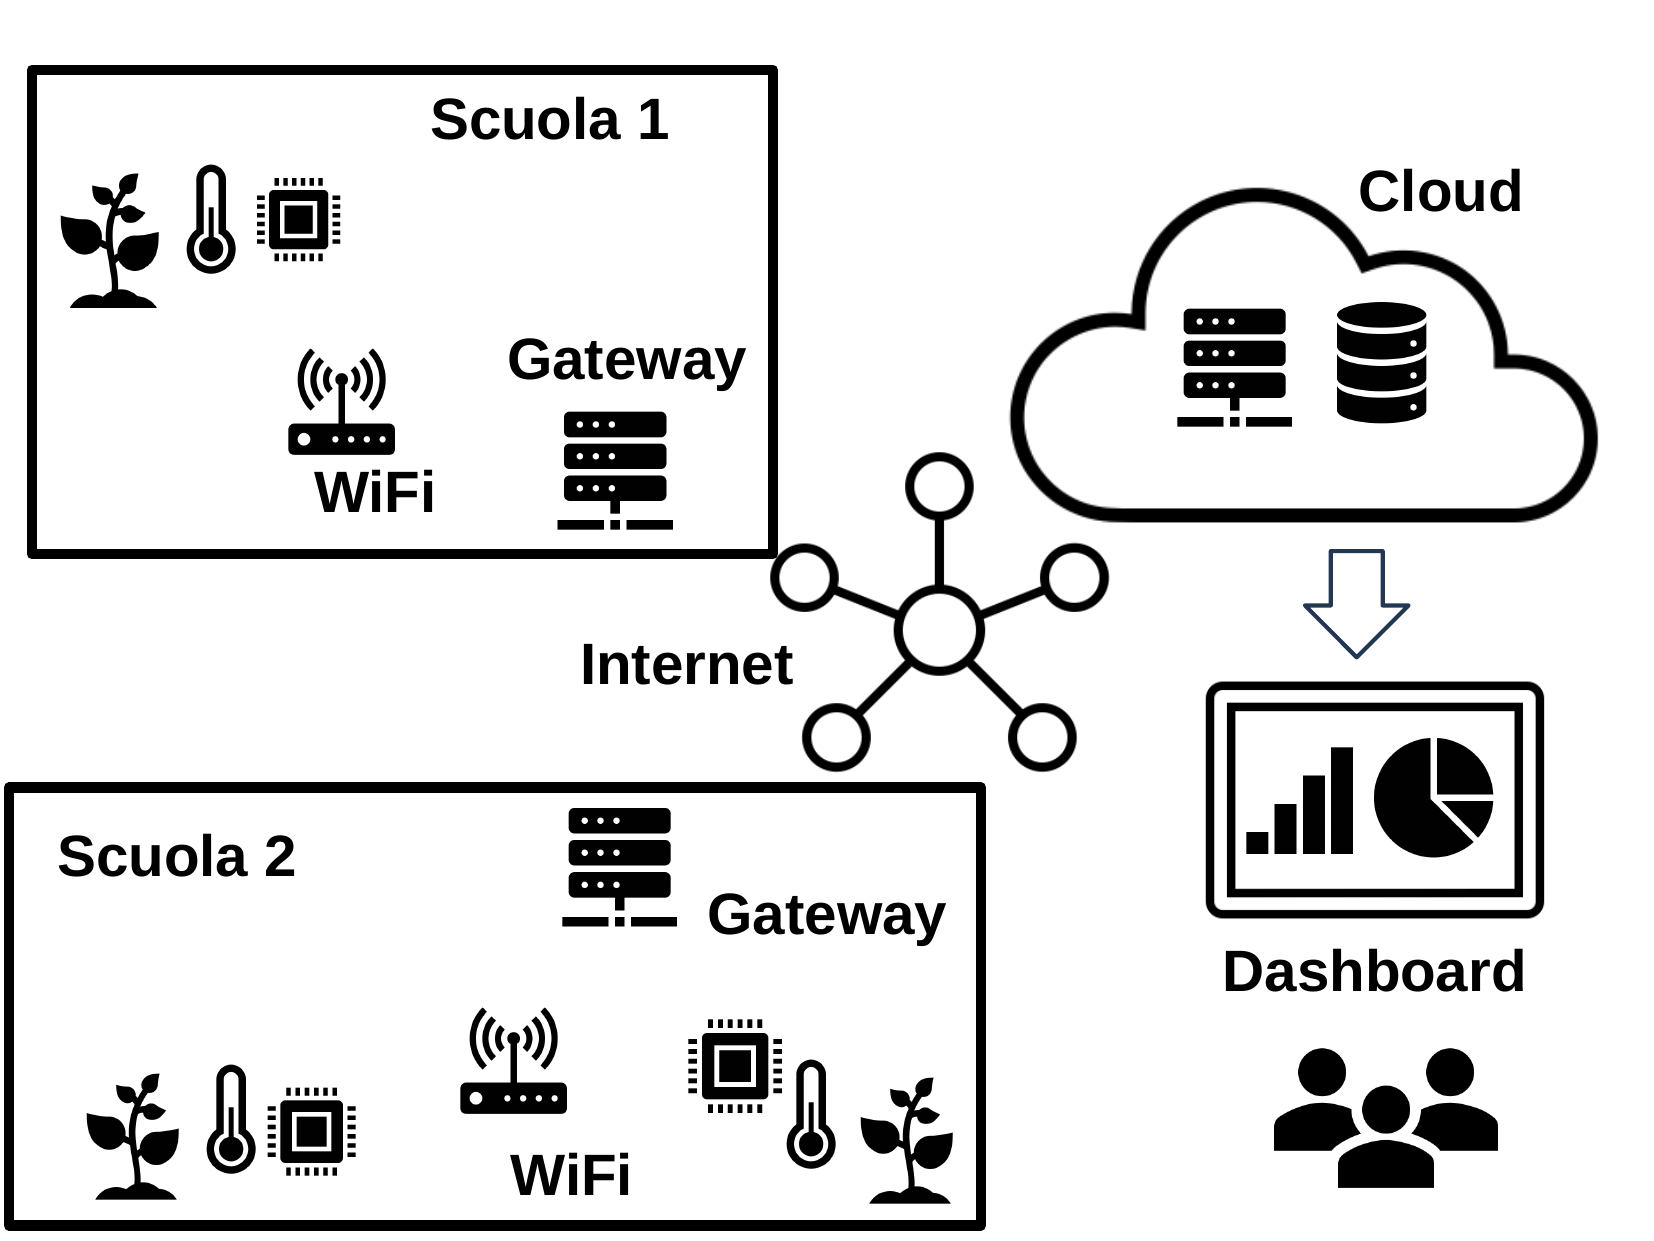

Scuola 1
Cloud
Gateway
WiFi
Internet
Scuola 2
Gateway
Dashboard
WiFi